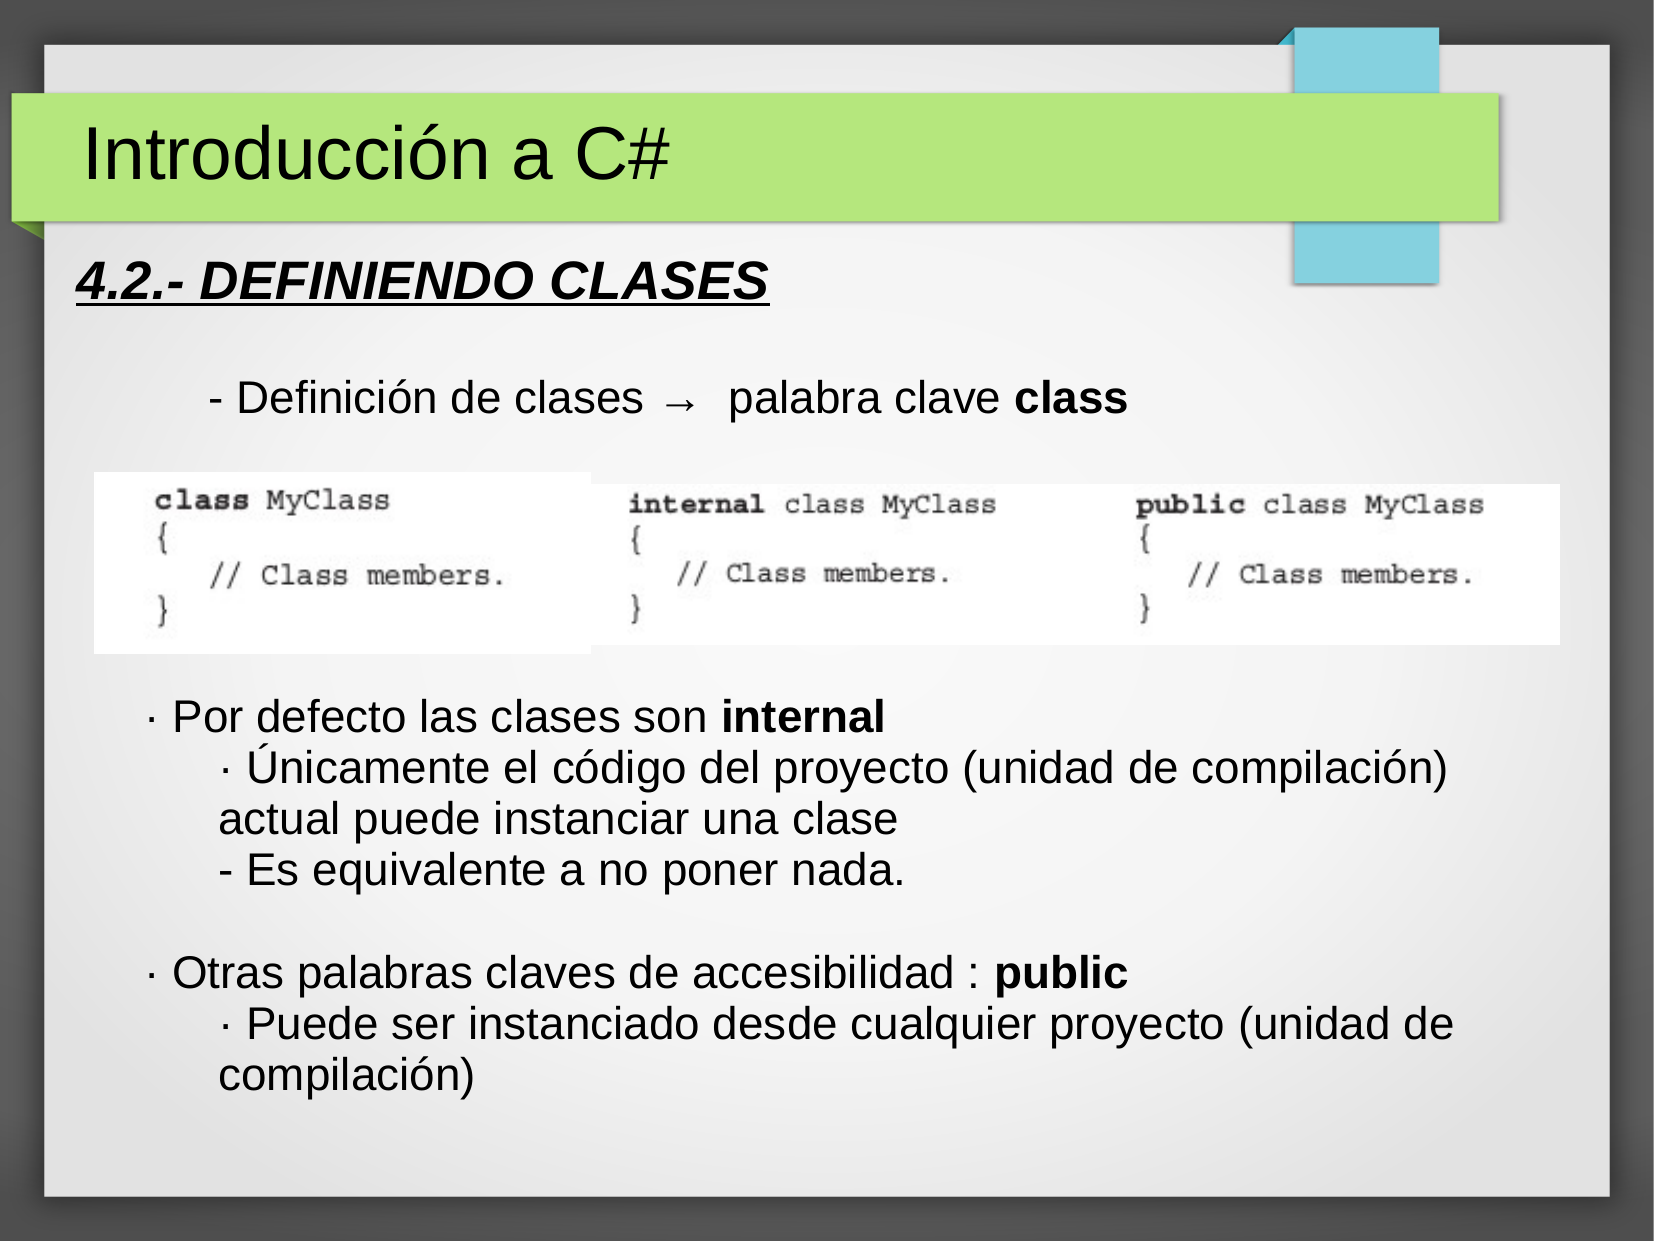

# Introducción a C#
 4.2.- DEFINIENDO CLASES
		- Definición de clases → palabra clave class
	· Por defecto las clases son internal
		· Únicamente el código del proyecto (unidad de compilación) 				actual puede instanciar una clase
		- Es equivalente a no poner nada.
	· Otras palabras claves de accesibilidad : public
		· Puede ser instanciado desde cualquier proyecto (unidad de 				compilación)